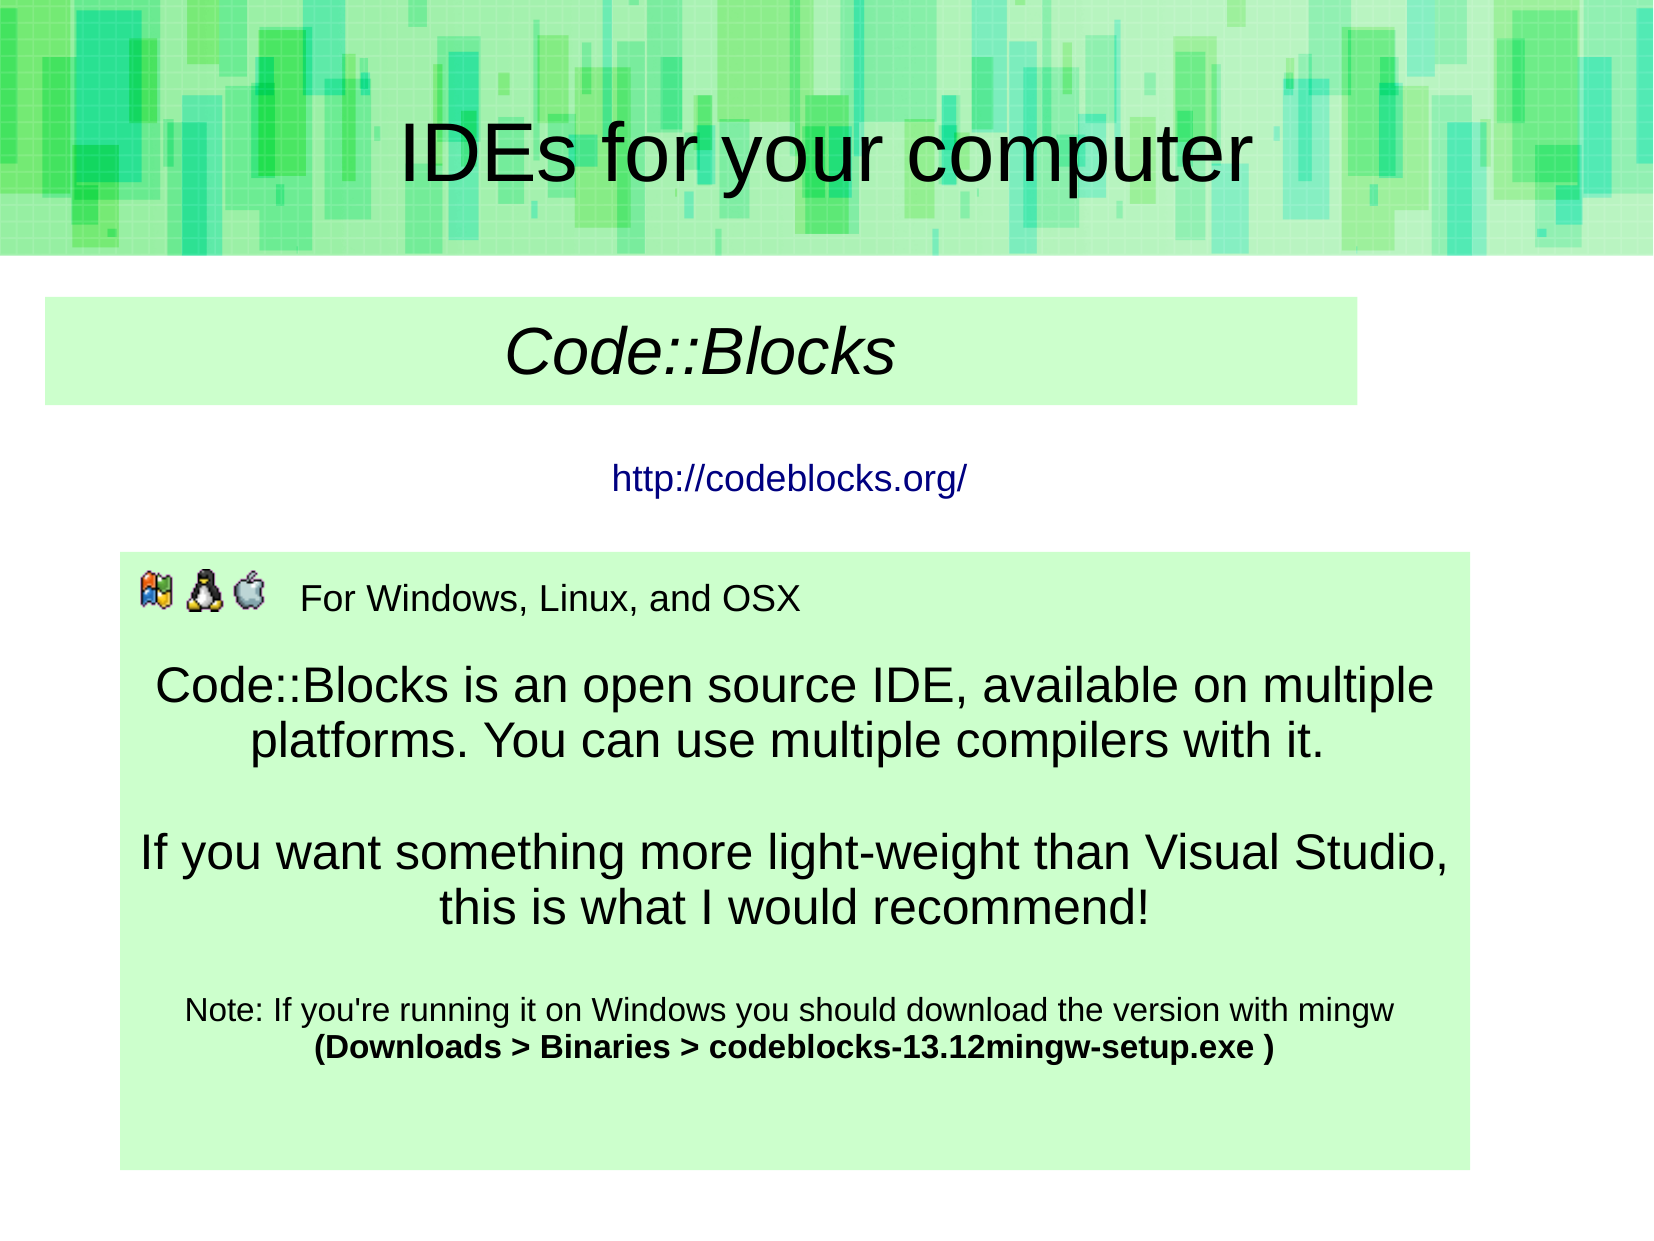

# IDEs for your computer
Code::Blocks
http://codeblocks.org/
Code::Blocks is an open source IDE, available on multiple platforms. You can use multiple compilers with it.
If you want something more light-weight than Visual Studio, this is what I would recommend!
Note: If you're running it on Windows you should download the version with mingw
(Downloads > Binaries > codeblocks-13.12mingw-setup.exe )
For Windows, Linux, and OSX